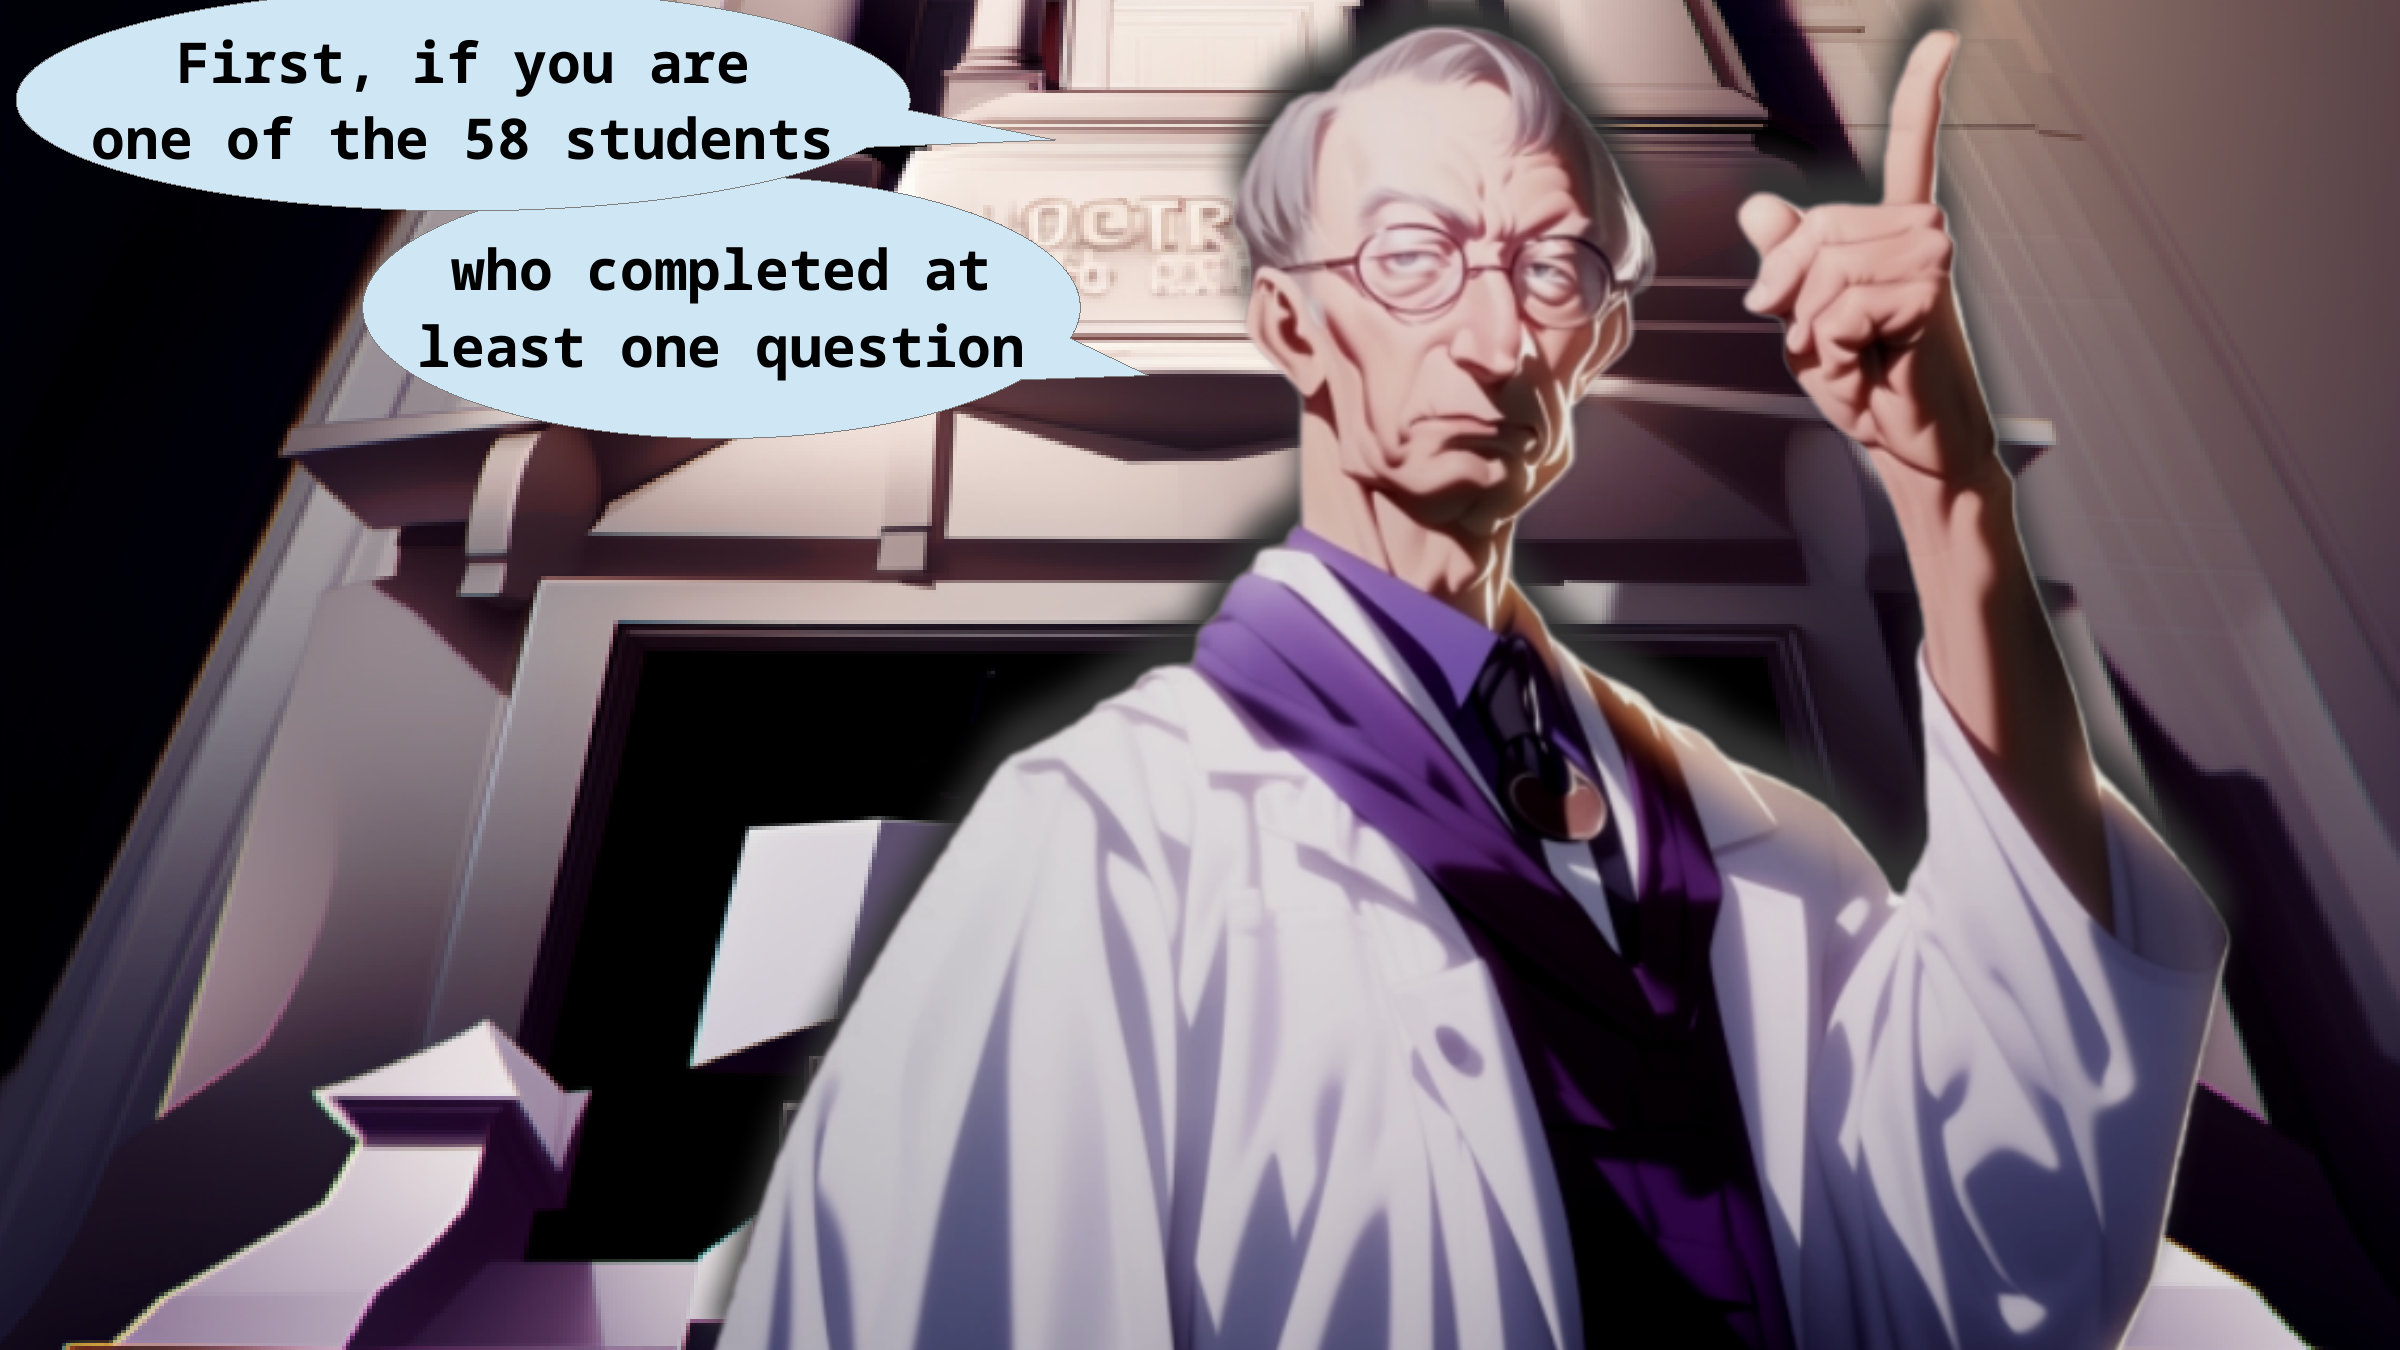

First, if you are
 one of the 58 students
who completed at
least one question